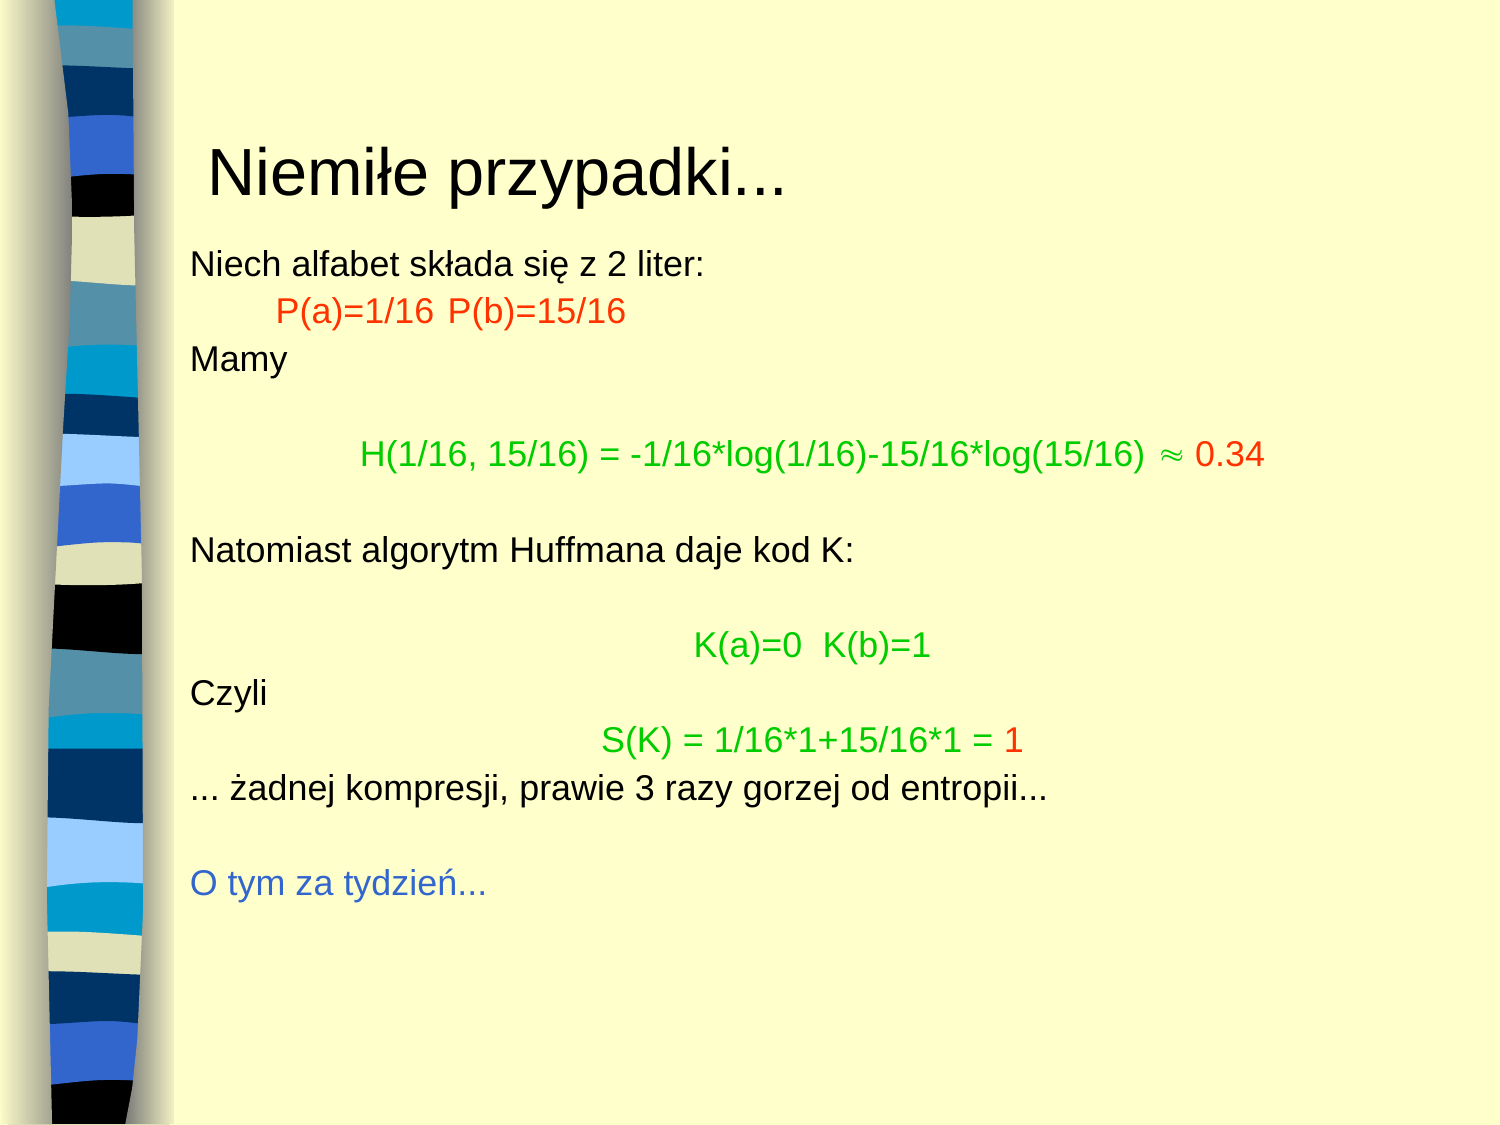

# Niemiłe przypadki...
Niech alfabet składa się z 2 liter:
	P(a)=1/16	P(b)=15/16
Mamy
H(1/16, 15/16) = -1/16*log(1/16)-15/16*log(15/16)  0.34
Natomiast algorytm Huffmana daje kod K:
K(a)=0	K(b)=1
Czyli
S(K) = 1/16*1+15/16*1 = 1
... żadnej kompresji, prawie 3 razy gorzej od entropii...
O tym za tydzień...